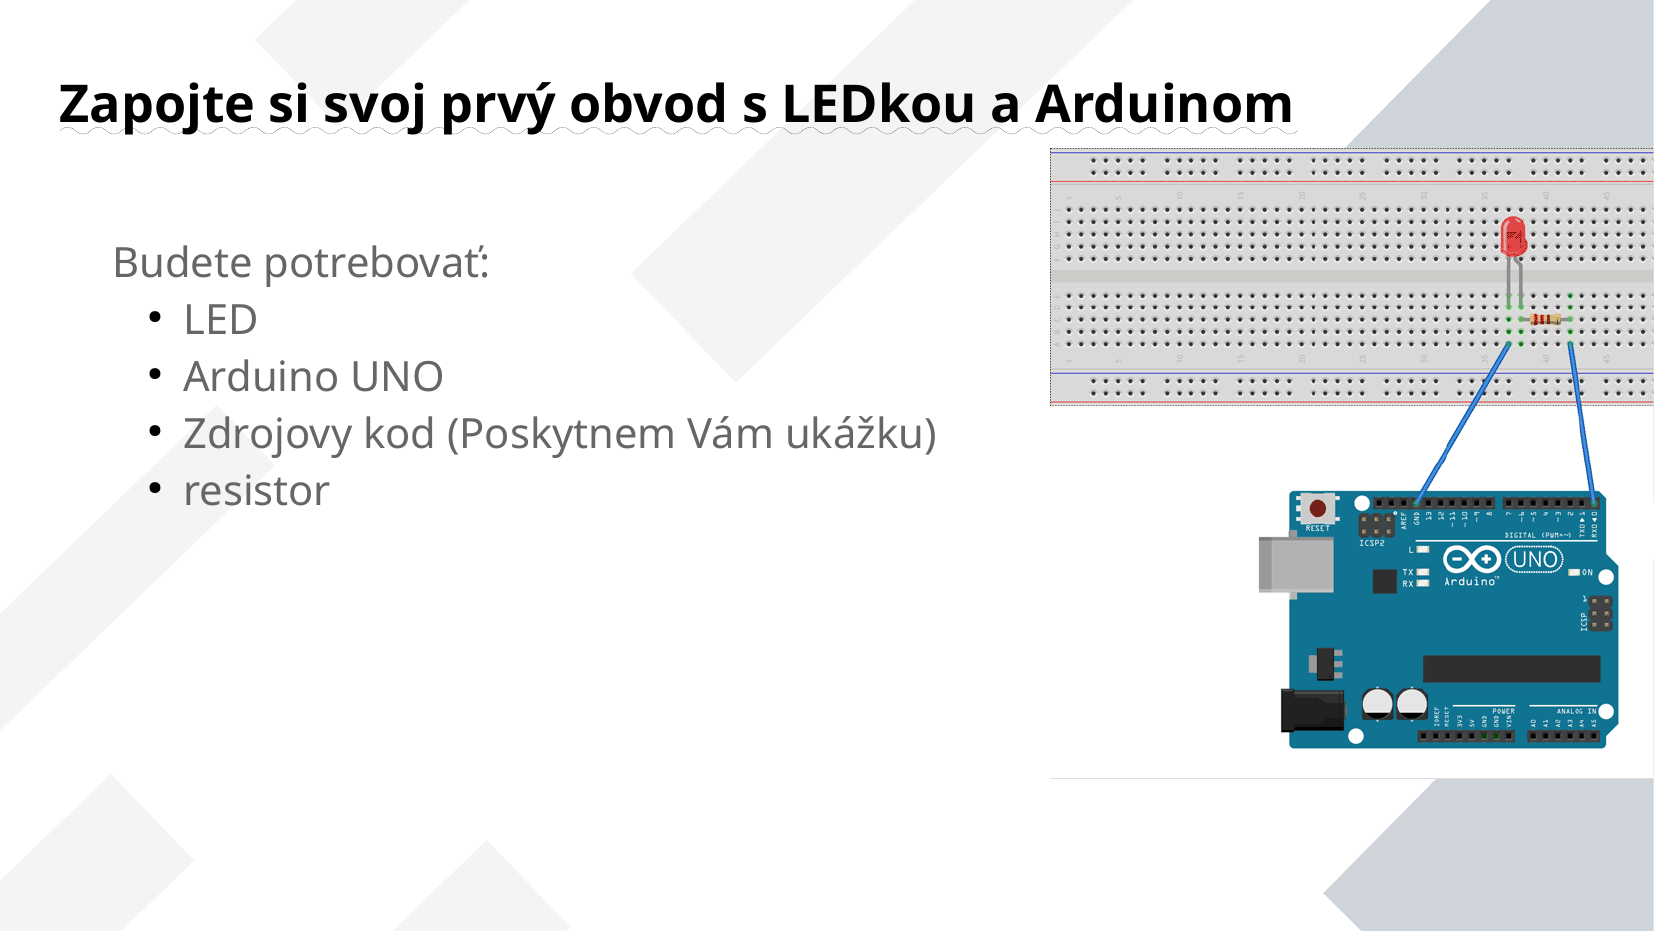

Zapojte si svoj prvý obvod s LEDkou a Arduinom
Budete potrebovať:
LED
Arduino UNO
Zdrojovy kod (Poskytnem Vám ukážku)
resistor